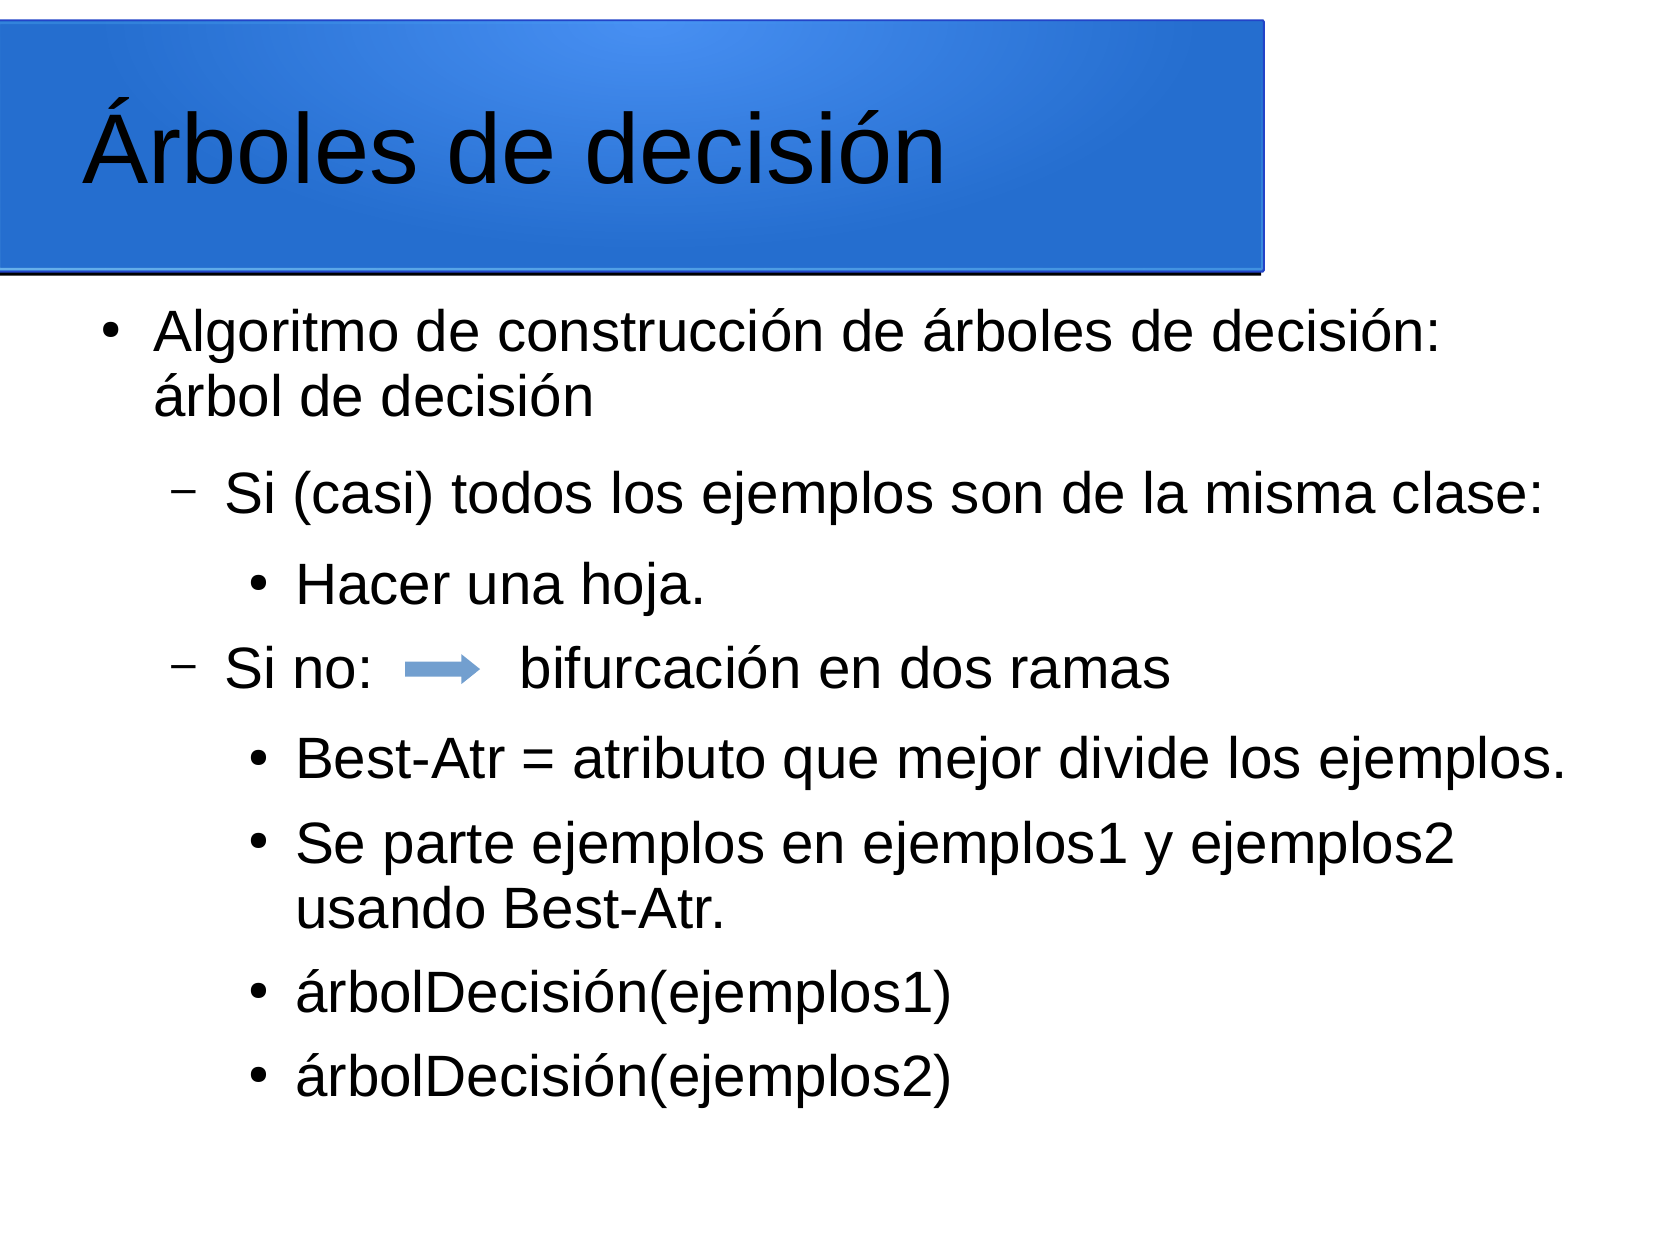

# Árboles de decisión
Algoritmo de construcción de árboles de decisión: árbol de decisión
Si (casi) todos los ejemplos son de la misma clase:
Hacer una hoja.
Si no:		bifurcación en dos ramas
Best-Atr = atributo que mejor divide los ejemplos.
Se parte ejemplos en ejemplos1 y ejemplos2 usando Best-Atr.
árbolDecisión(ejemplos1)
árbolDecisión(ejemplos2)